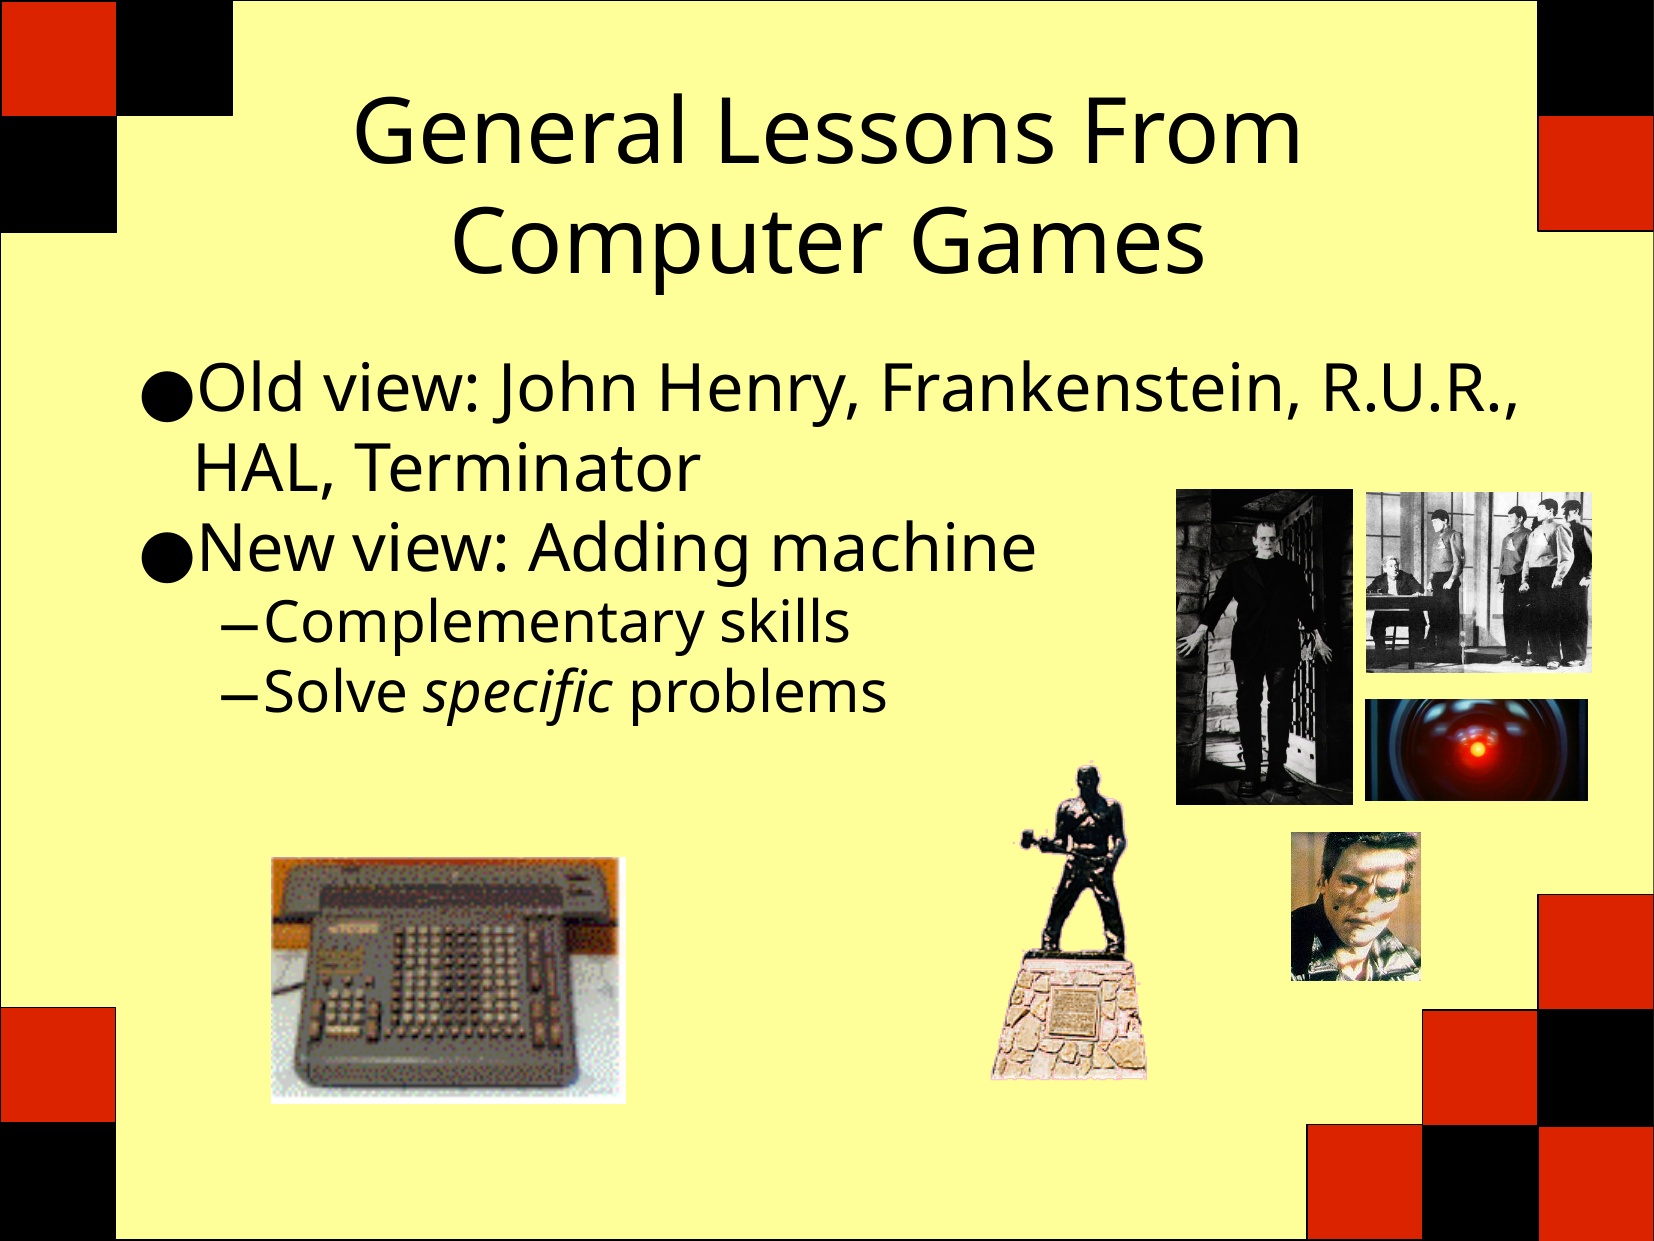

General Lessons From Computer Games
Old view: John Henry, Frankenstein, R.U.R., HAL, Terminator
New view: Adding machine
Complementary skills
Solve specific problems